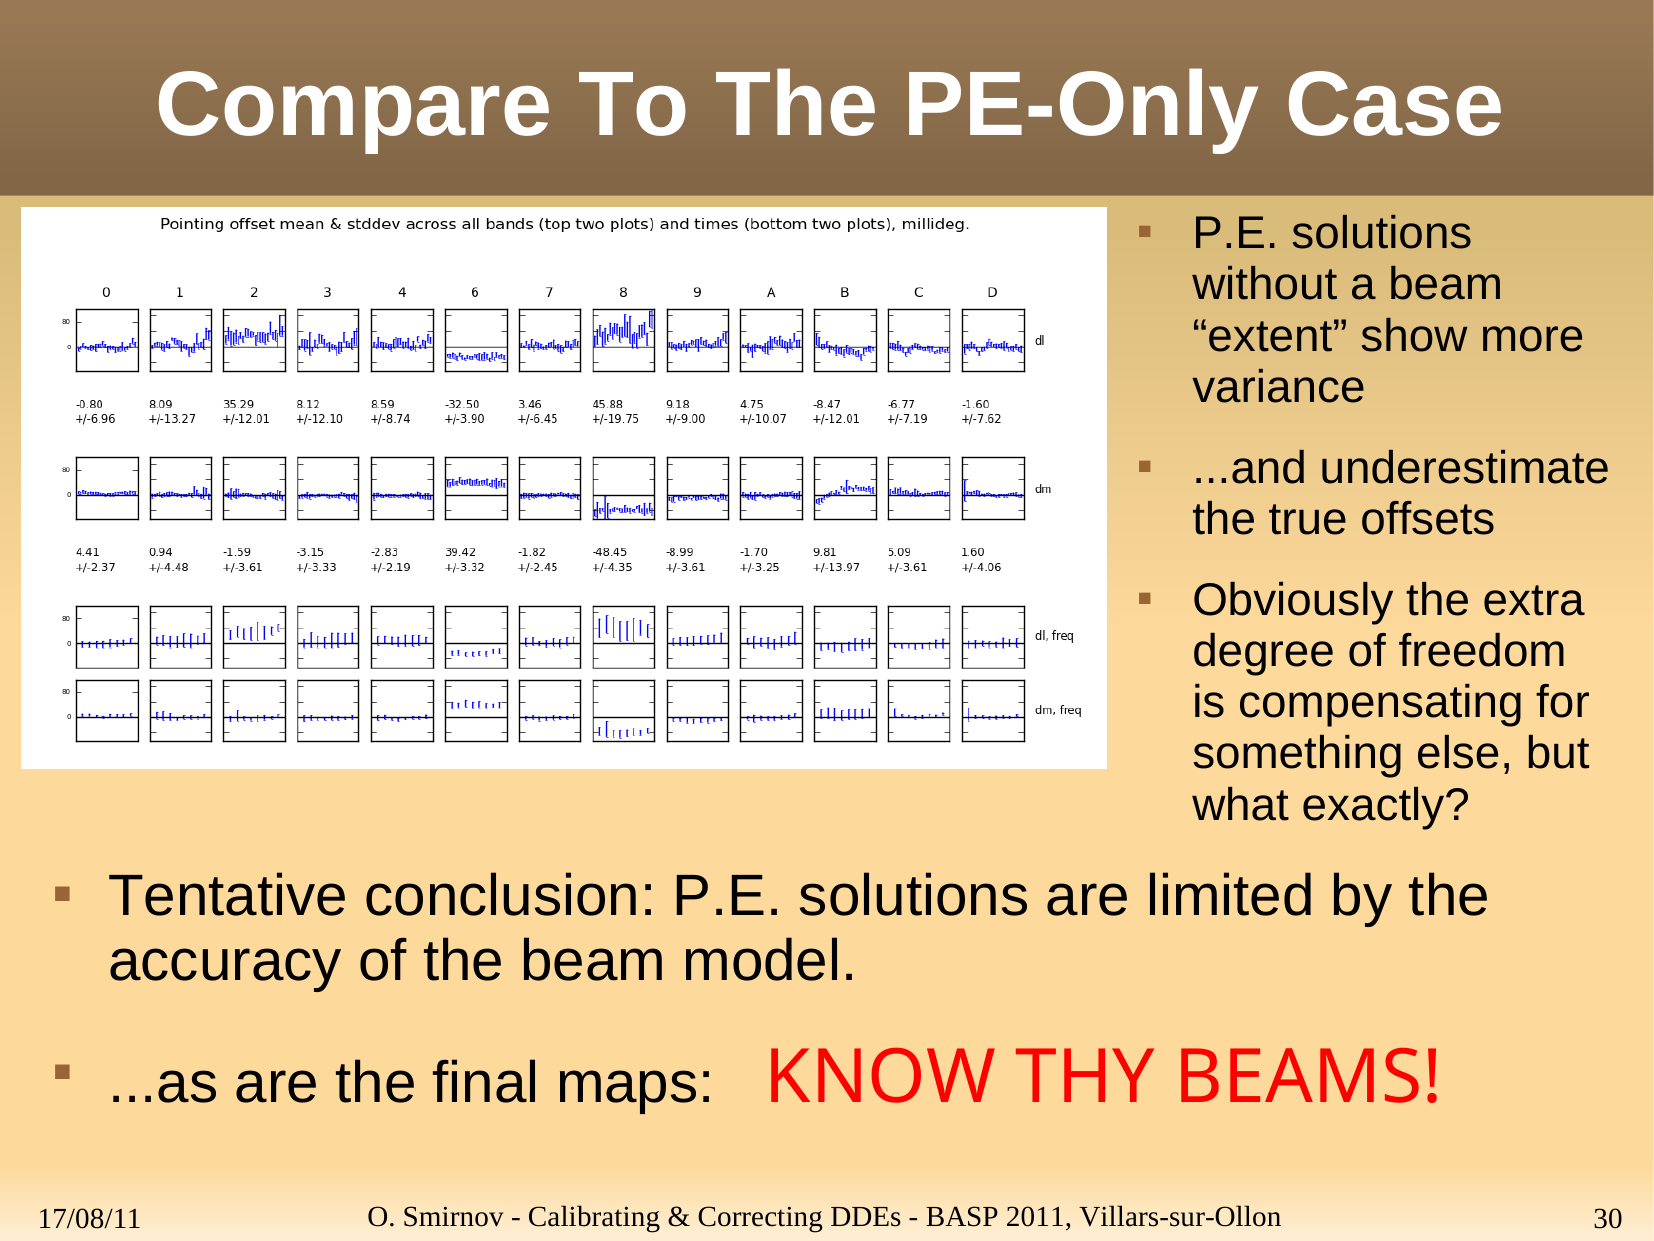

# Compare To The PE-Only Case
P.E. solutions without a beam “extent” show more variance
...and underestimate the true offsets
Obviously the extra degree of freedom is compensating for something else, but what exactly?
Tentative conclusion: P.E. solutions are limited by the accuracy of the beam model.
...as are the final maps: KNOW THY BEAMS!
O. Smirnov - Calibrating & Correcting DDEs - BASP 2011, Villars-sur-Ollon
17/08/11
30